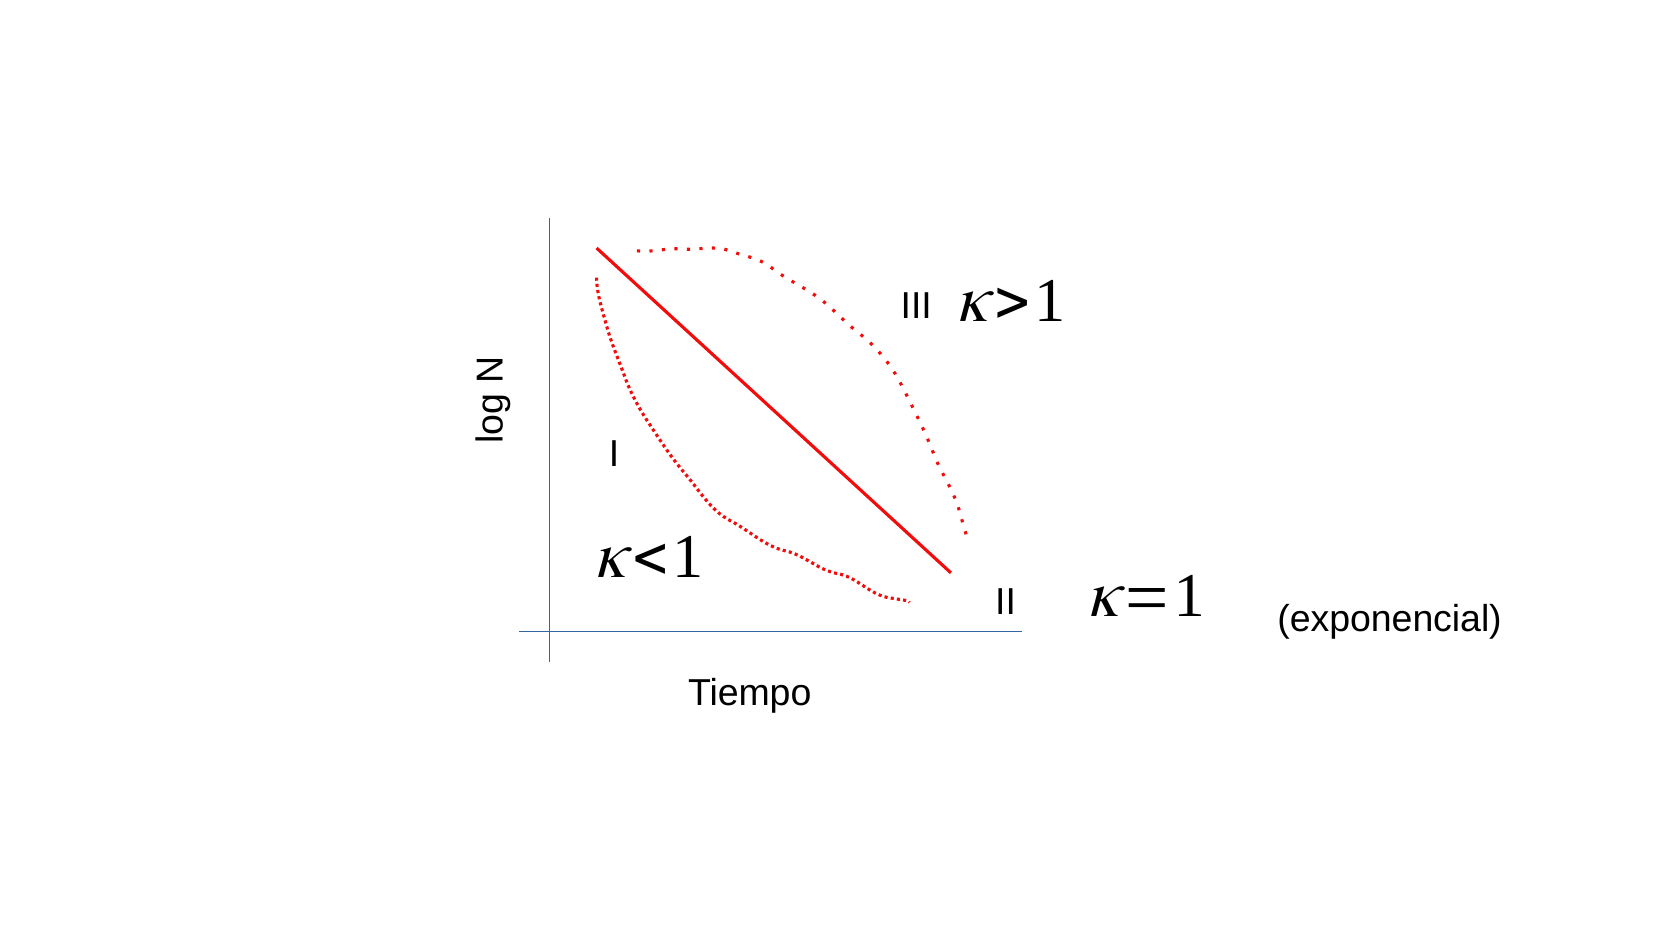

III
log N
I
II
(exponencial)
Tiempo